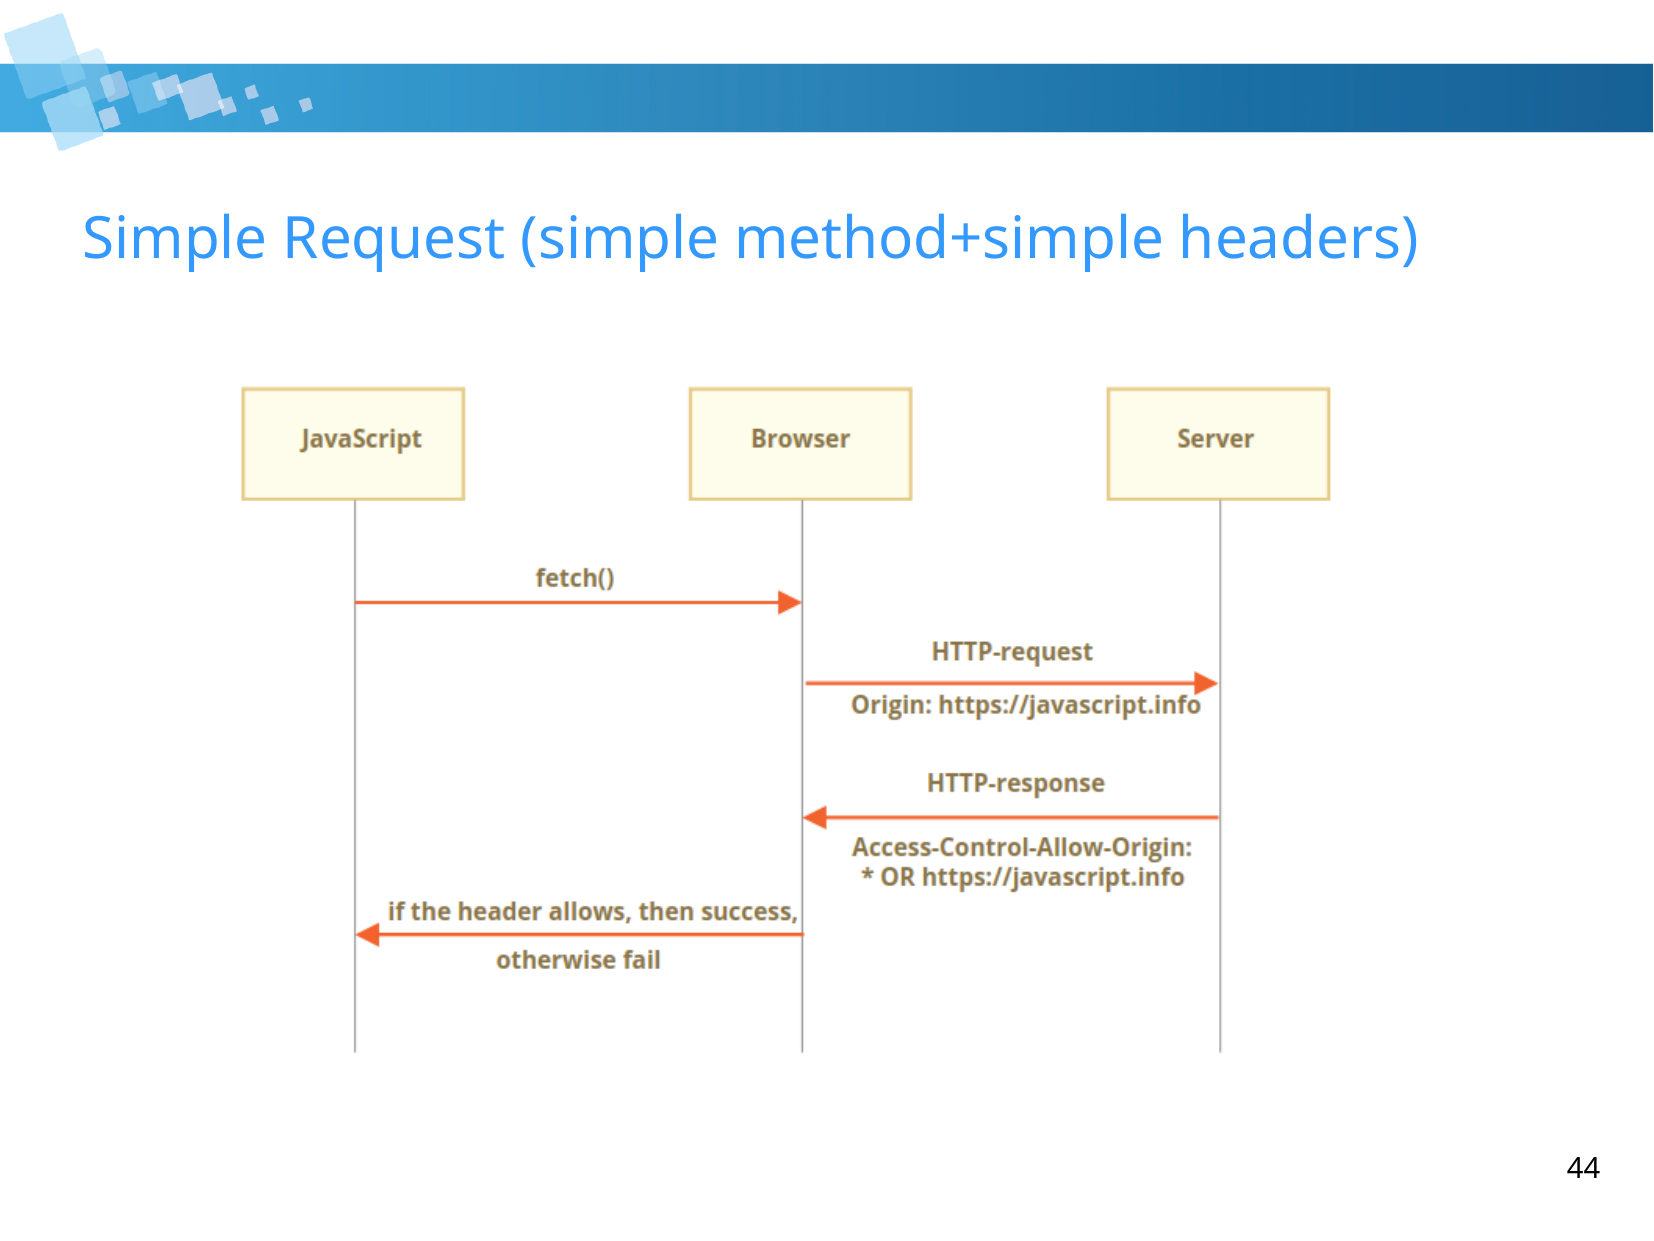

# Simple Request (simple method+simple headers)
44